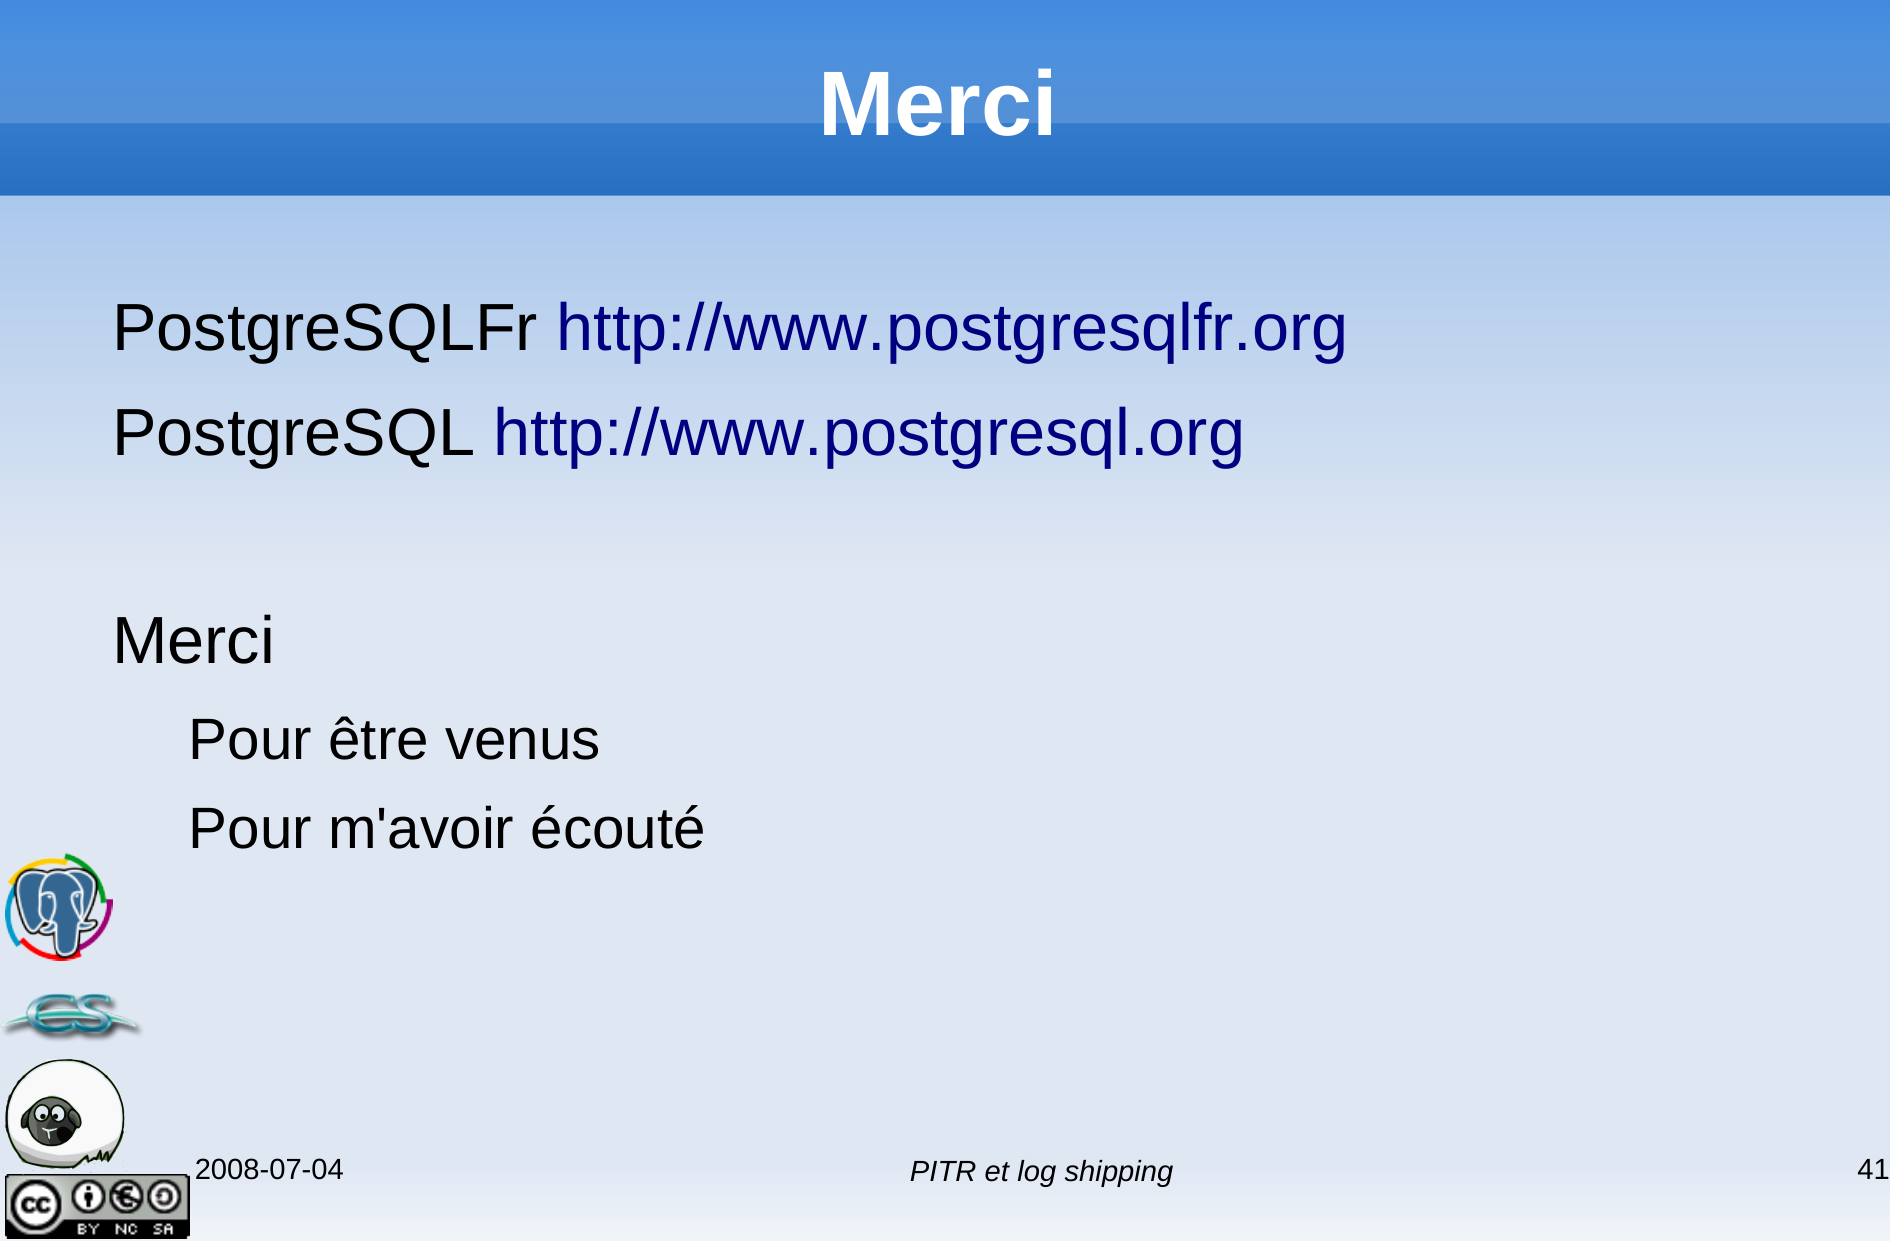

# Merci
PostgreSQLFr http://www.postgresqlfr.org
PostgreSQL http://www.postgresql.org
Merci
Pour être venus
Pour m'avoir écouté
2008-07-04
41
PITR et log shipping